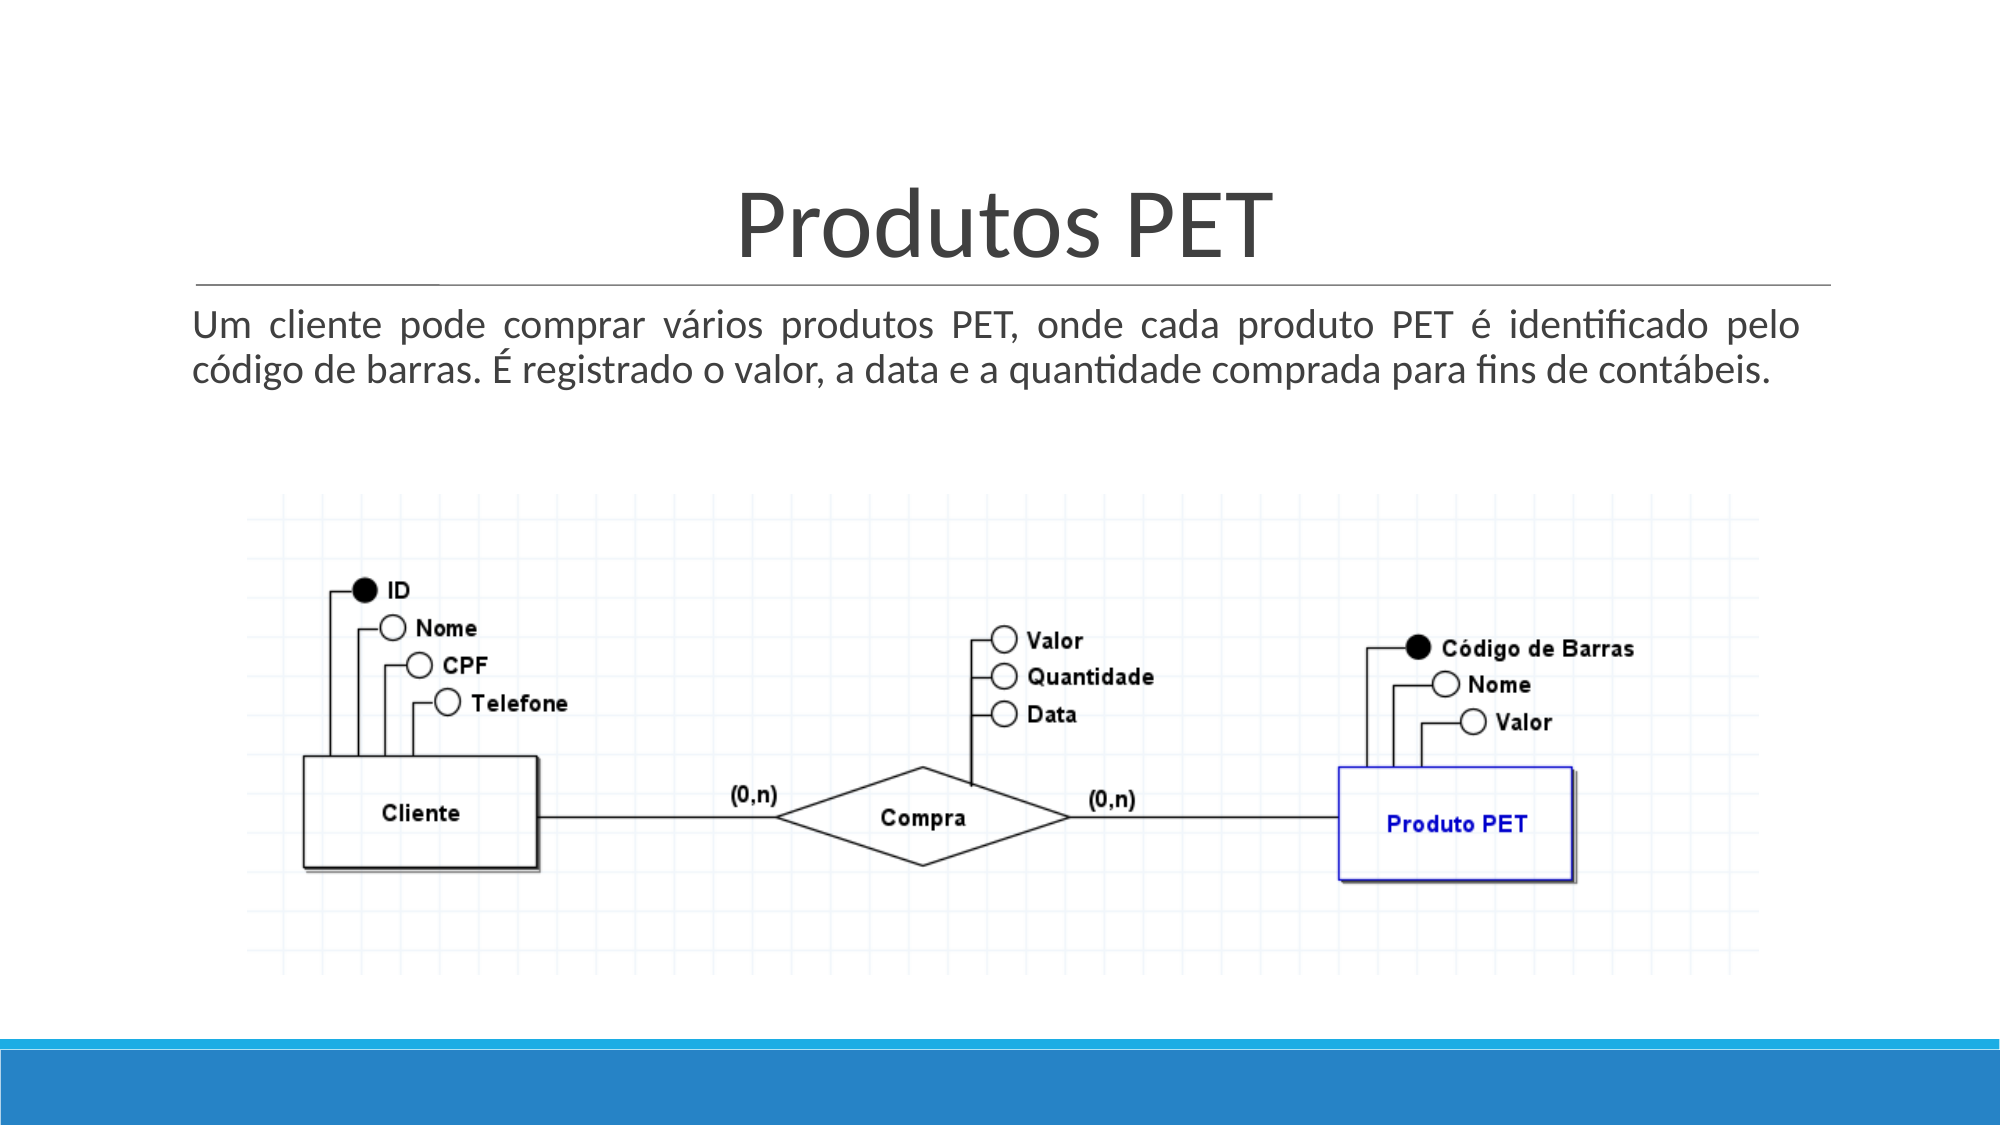

Produtos PET
Um cliente pode comprar vários produtos PET, onde cada produto PET é identificado pelo código de barras. É registrado o valor, a data e a quantidade comprada para fins de contábeis.